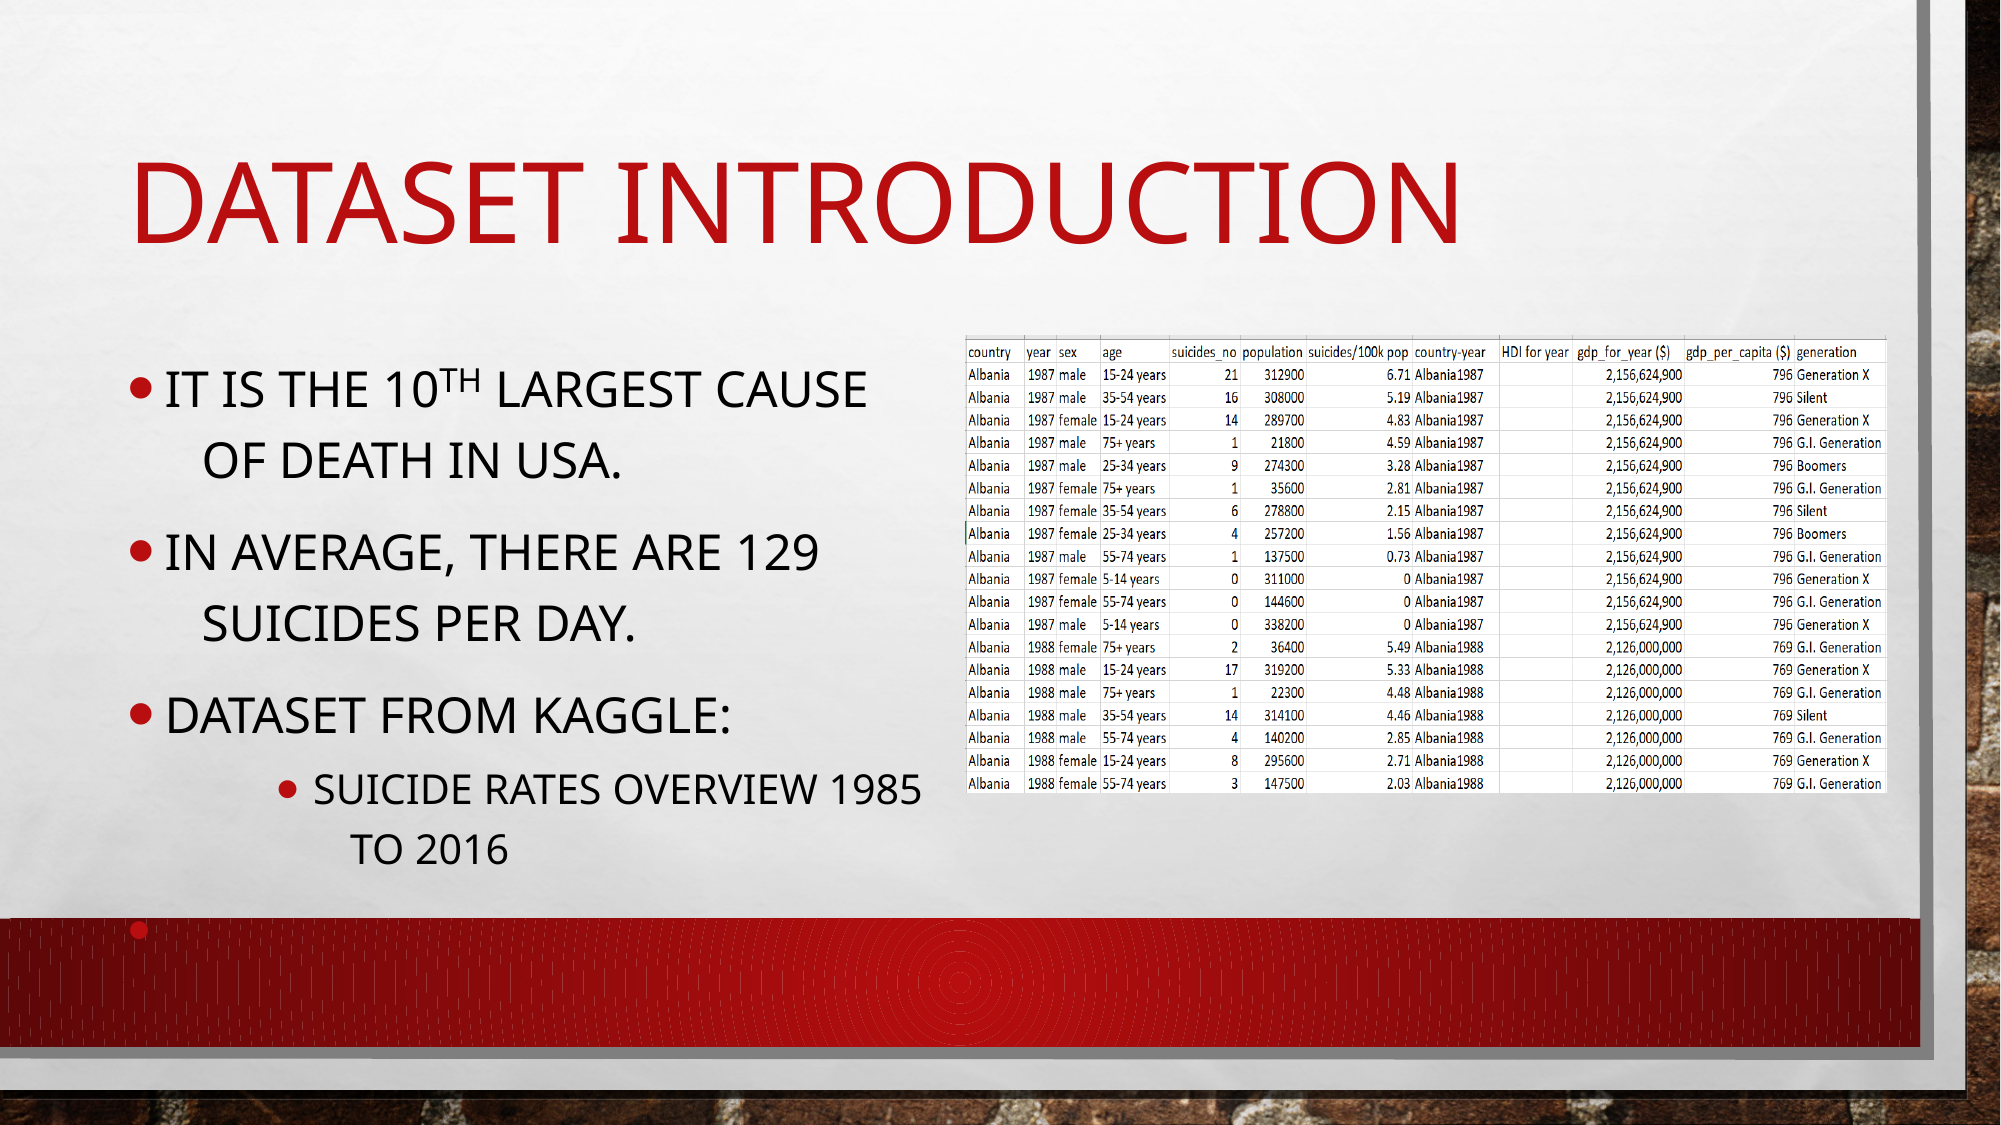

# Dataset Introduction
It is the 10th largest cause of death in USA.
In average, there are 129 suicides per day.
Dataset from Kaggle:
Suicide Rates Overview 1985 to 2016